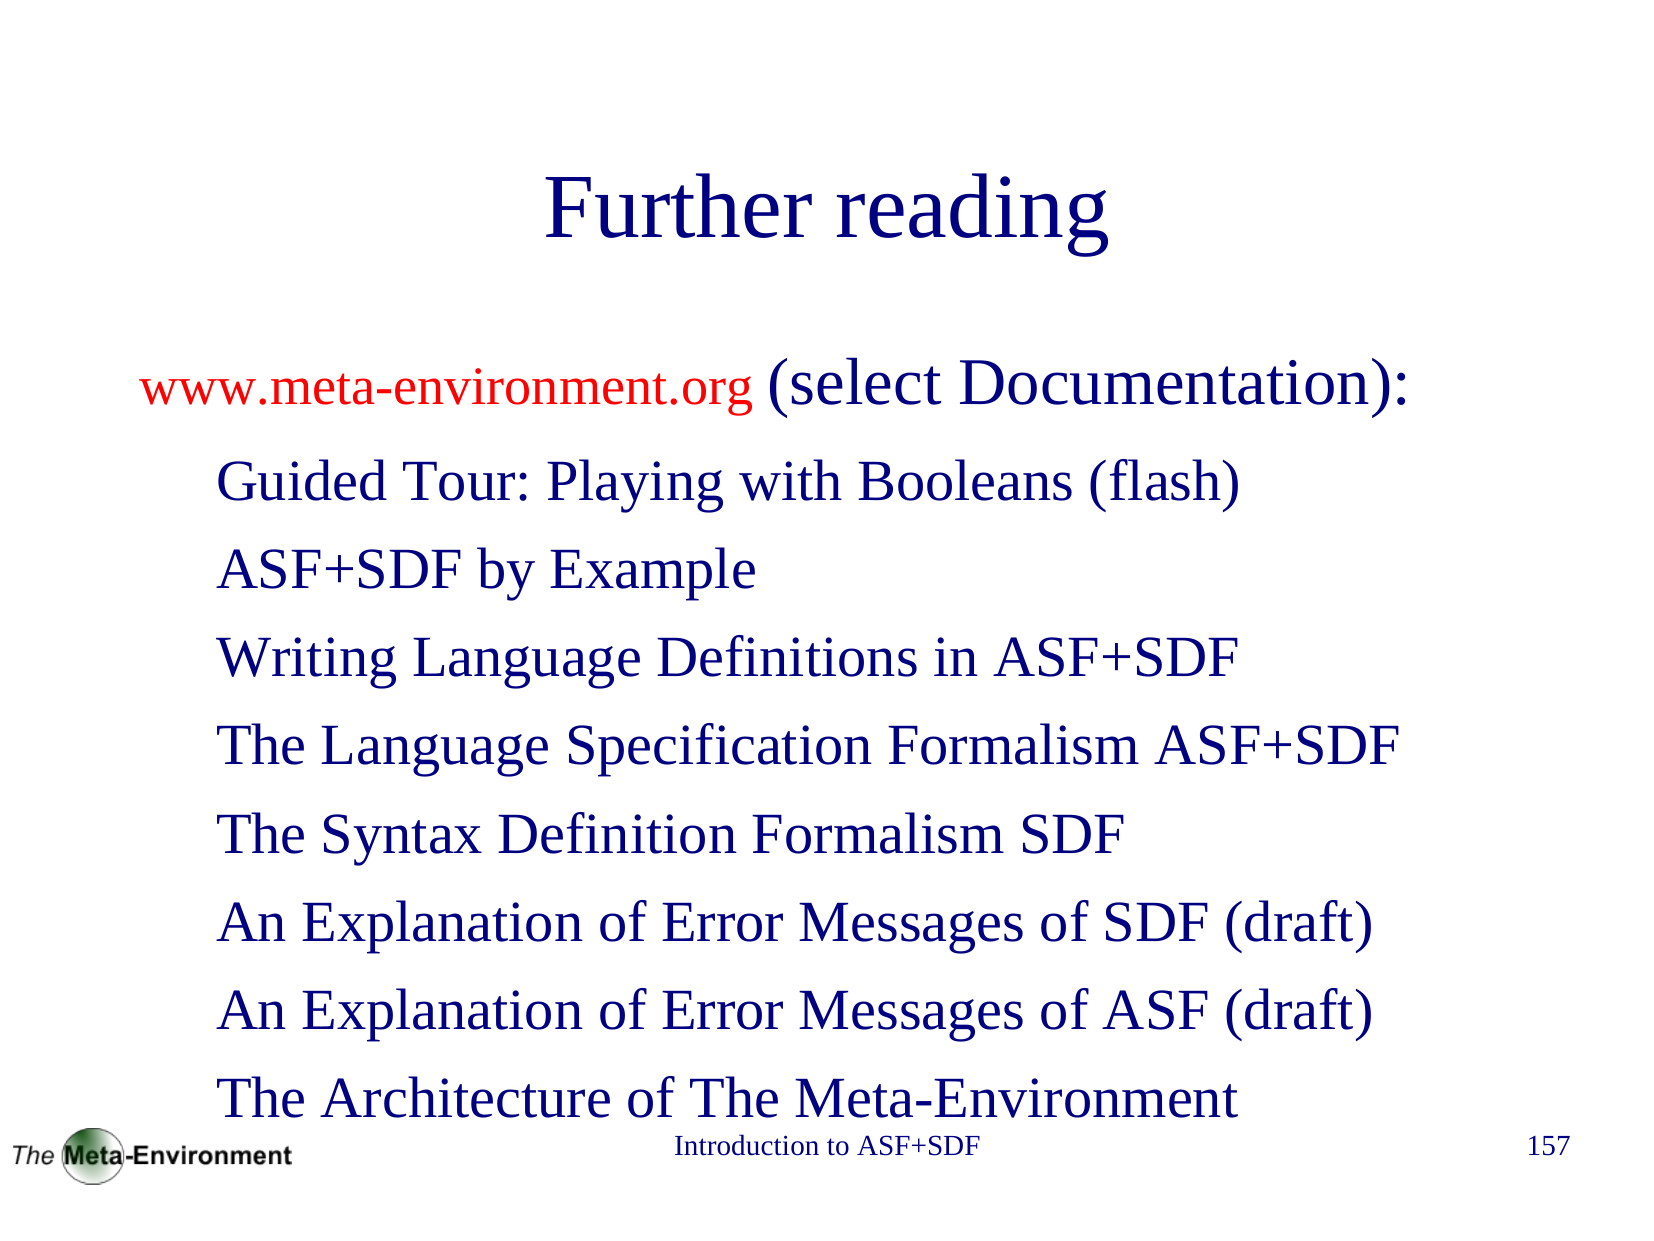

# Further reading
www.meta-environment.org (select Documentation):
Guided Tour: Playing with Booleans (flash)
ASF+SDF by Example
Writing Language Definitions in ASF+SDF
The Language Specification Formalism ASF+SDF
The Syntax Definition Formalism SDF
An Explanation of Error Messages of SDF (draft)
An Explanation of Error Messages of ASF (draft)
The Architecture of The Meta-Environment
157